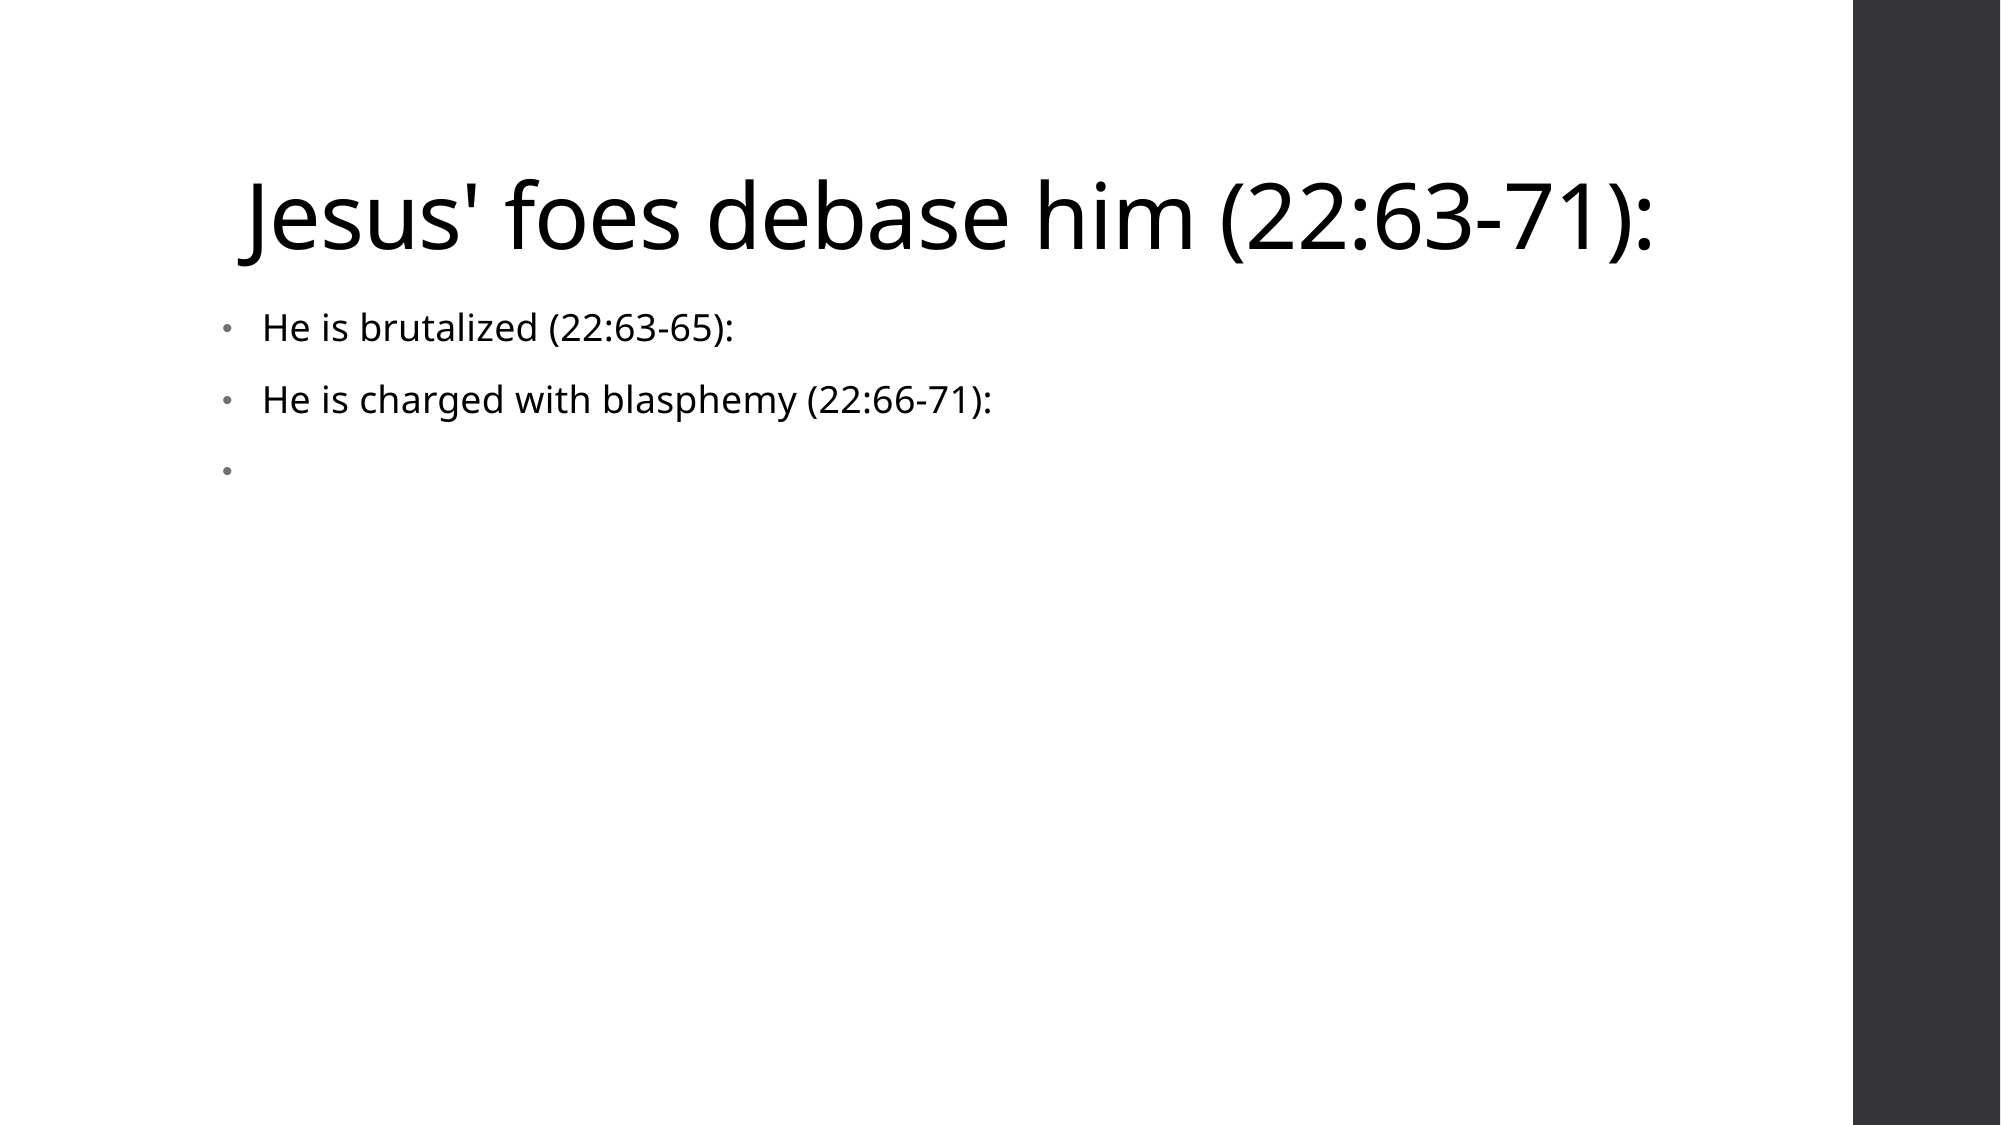

# Jesus' foes debase him (22:63-71):
 He is brutalized (22:63-65):
 He is charged with blasphemy (22:66-71):